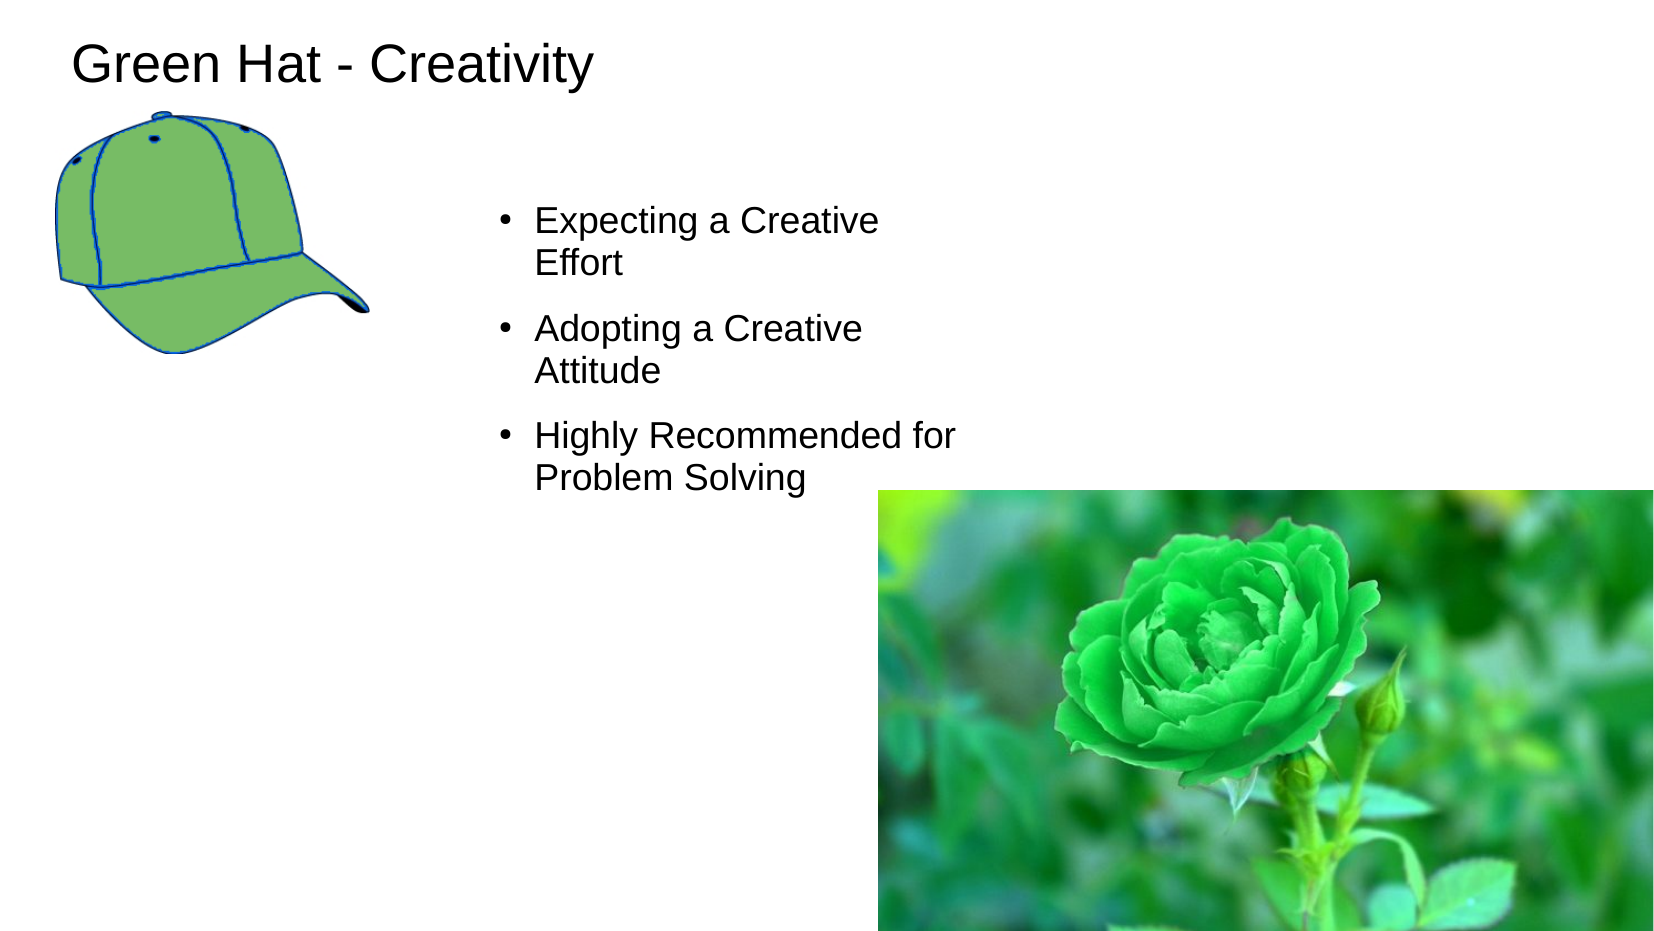

# Green Hat - Creativity
Expecting a Creative Effort
Adopting a Creative Attitude
Highly Recommended for Problem Solving